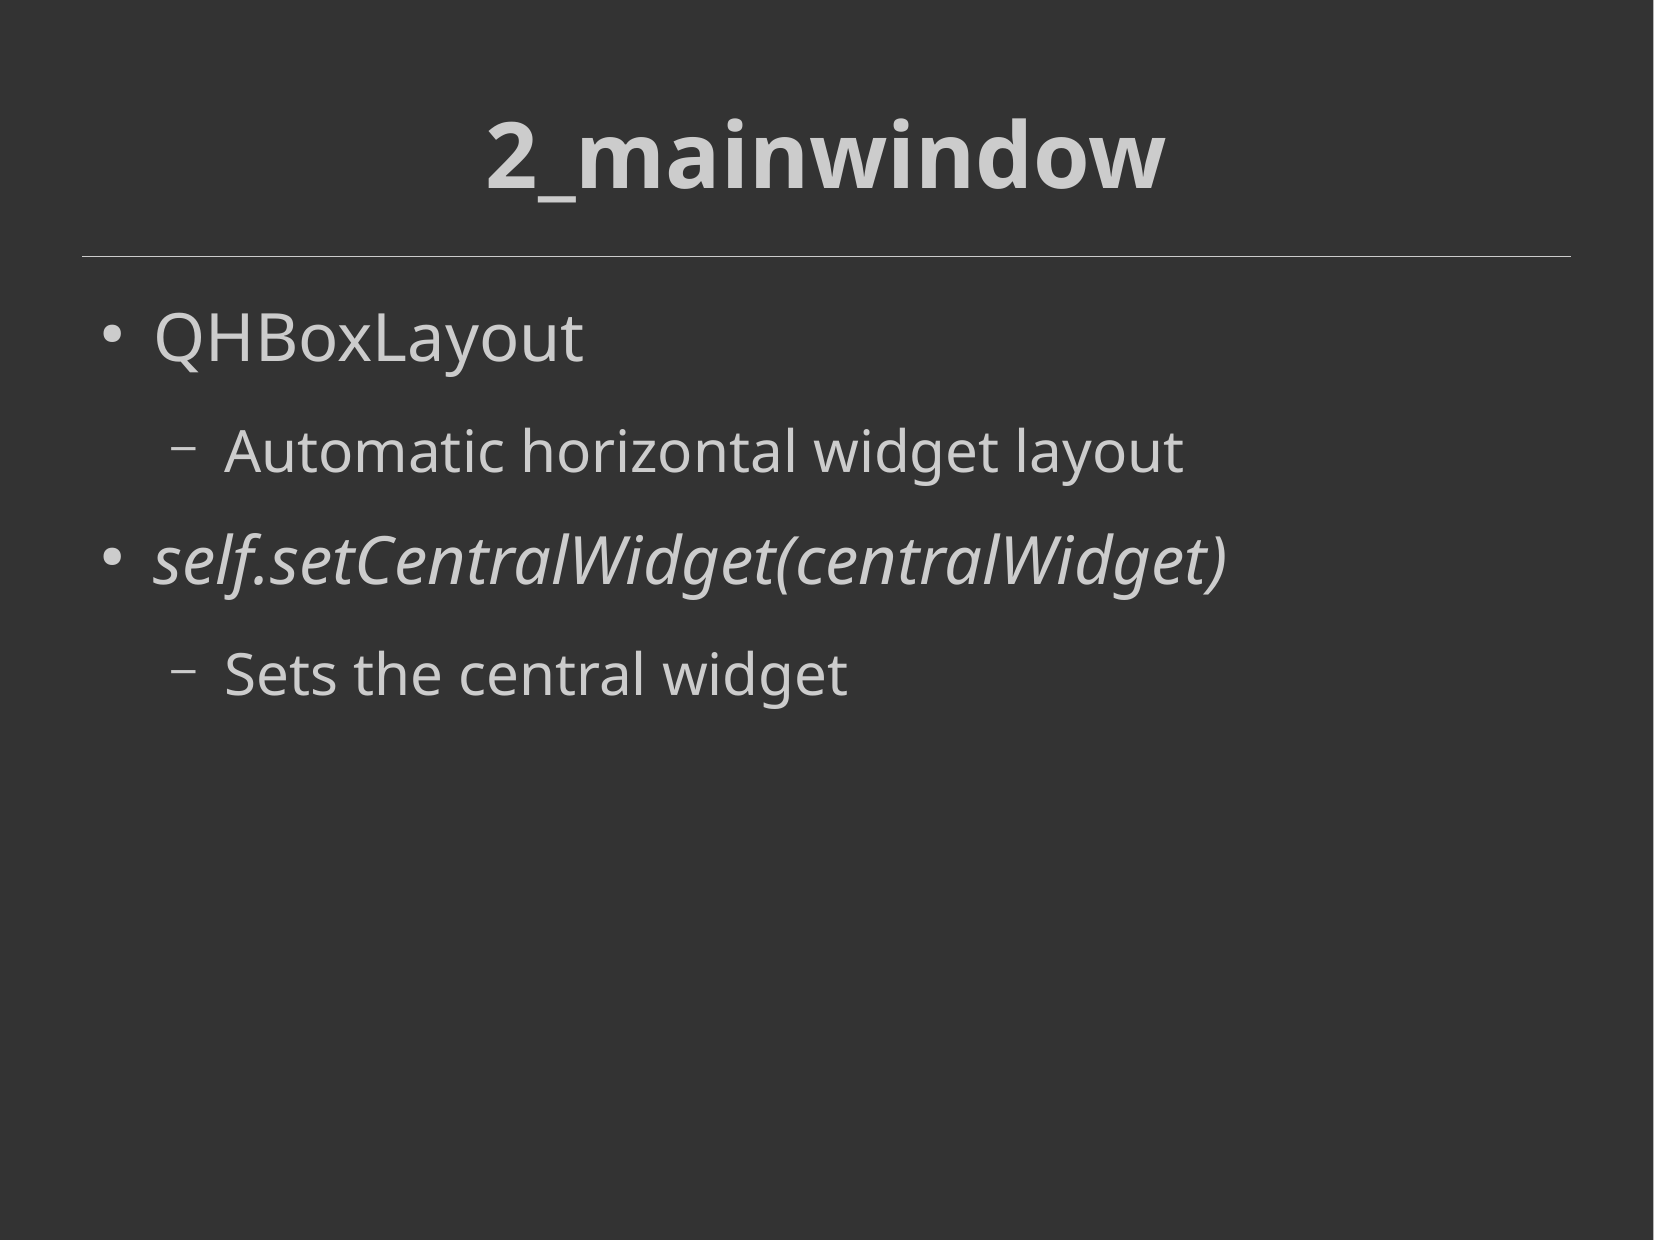

# 2_mainwindow
QHBoxLayout
Automatic horizontal widget layout
self.setCentralWidget(centralWidget)
Sets the central widget